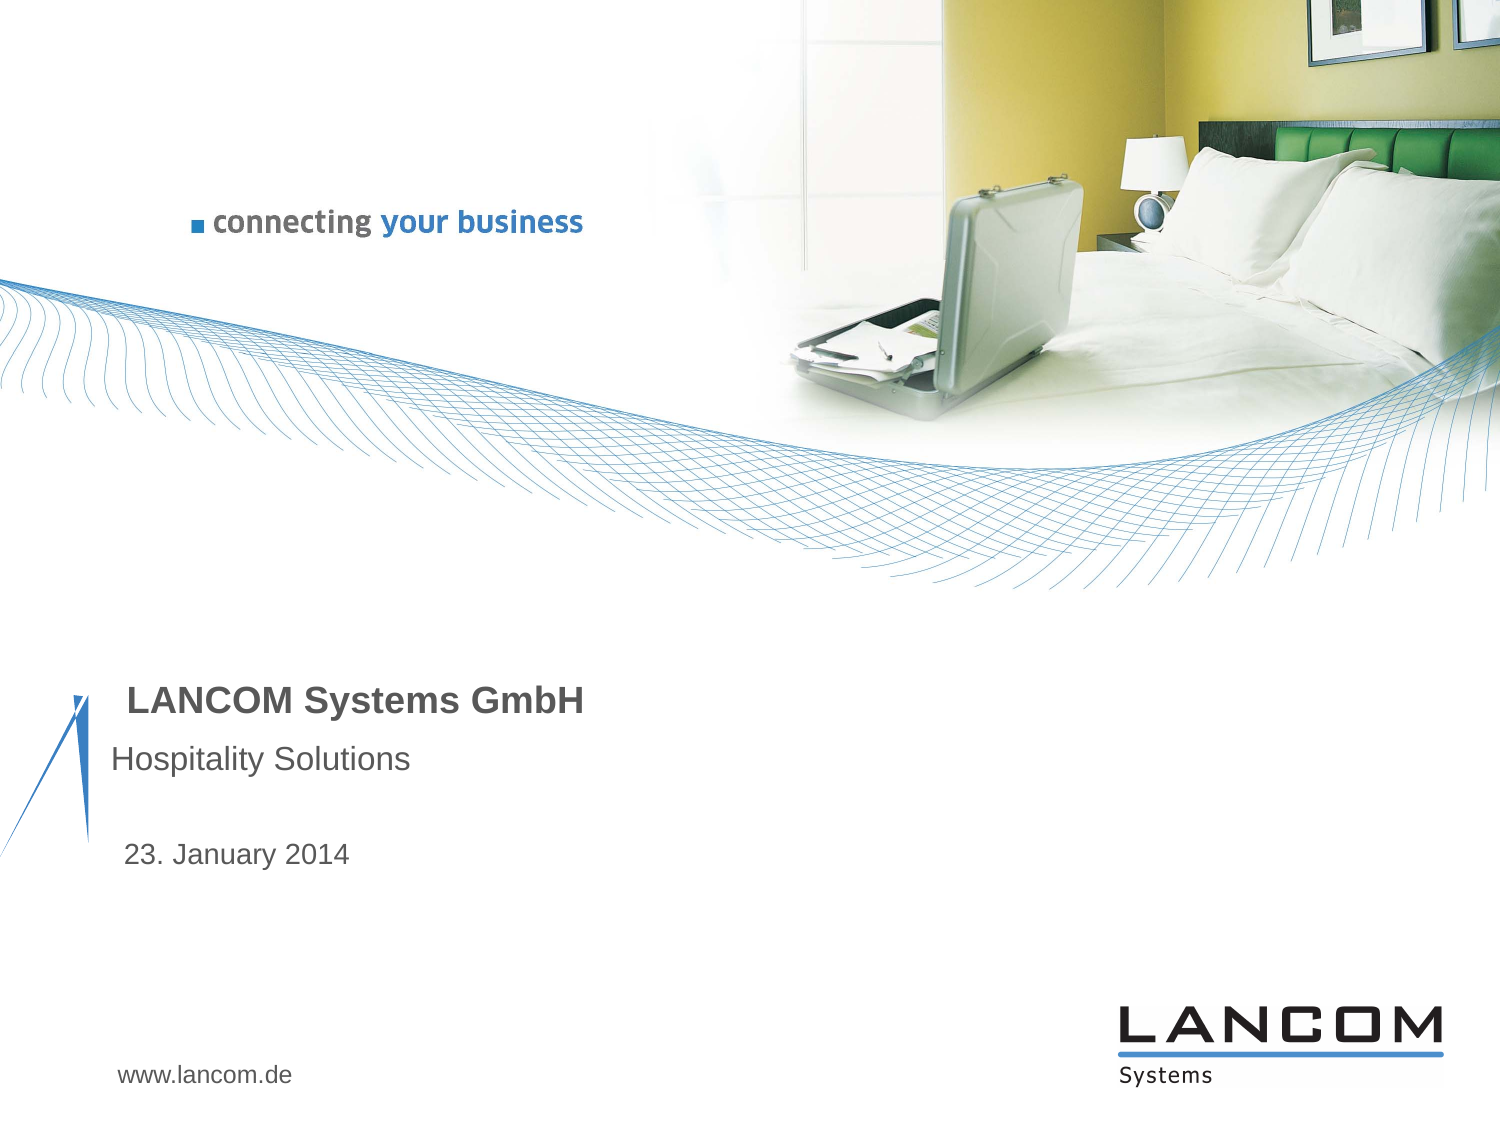

LANCOM Systems GmbH
# Hospitality Solutions
23. January 2014